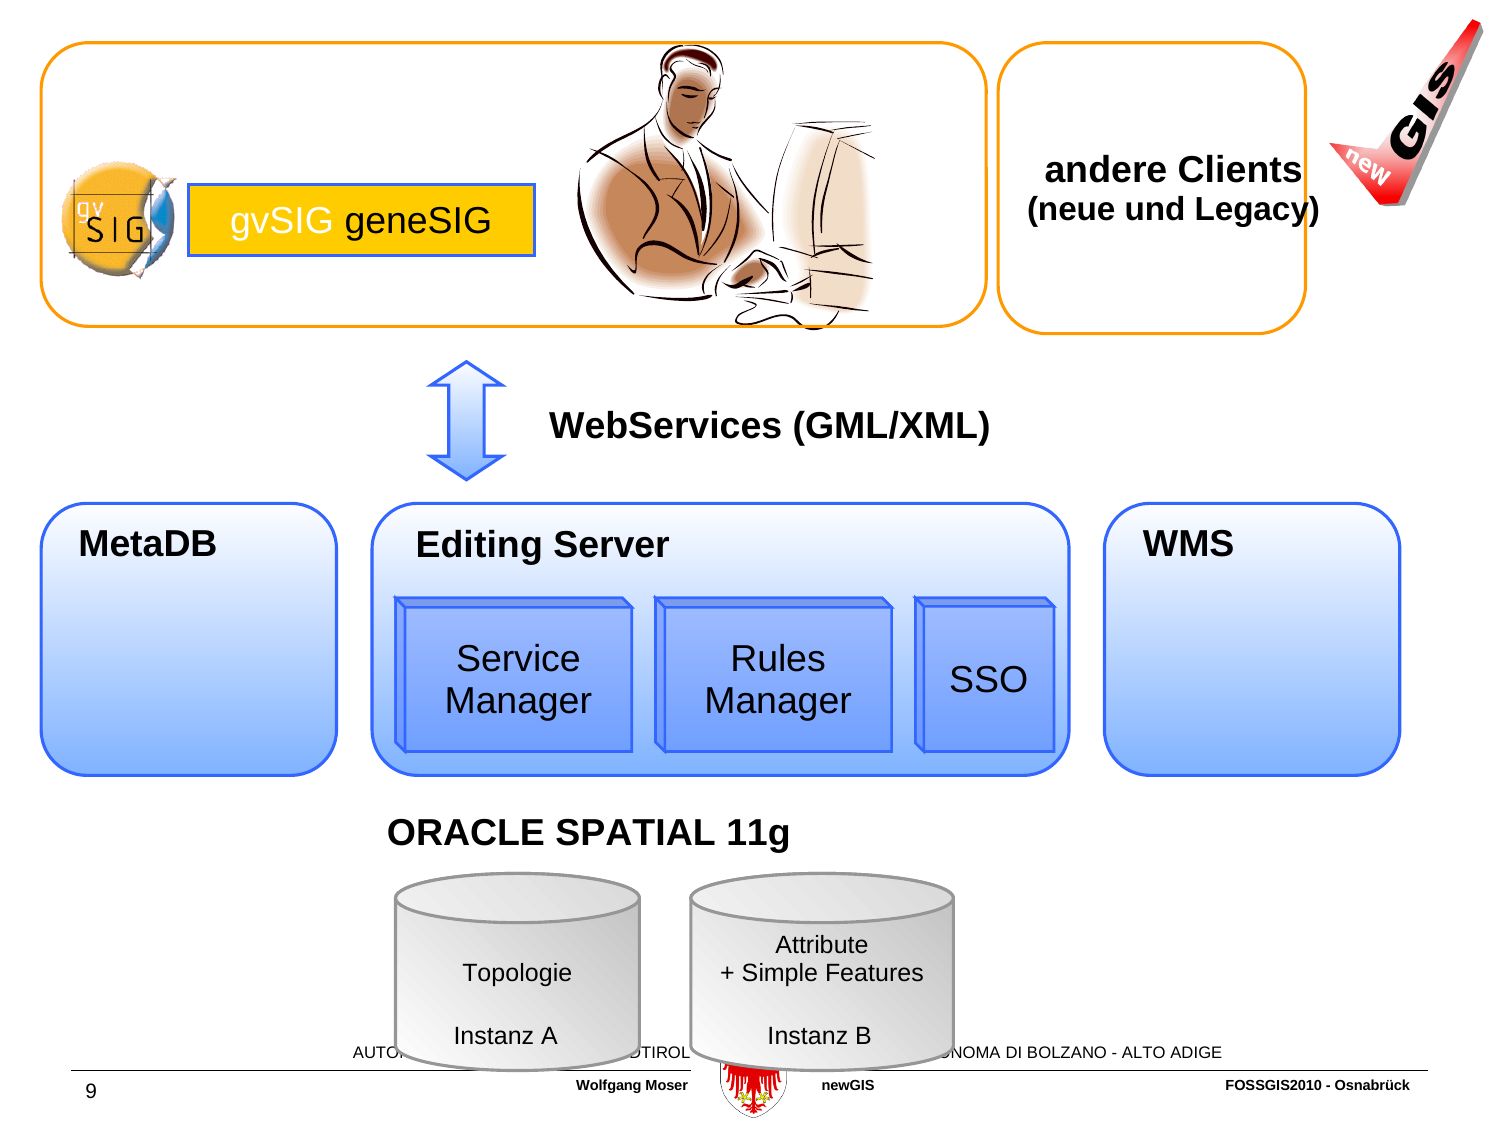

andere Clients
(neue und Legacy)
gvSIG geneSIG
WebServices (GML/XML)
MetaDB
WMS
Editing Server
Service
Manager
Rules
Manager
SSO
ORACLE SPATIAL 11g
Topologie
Attribute
+ Simple Features
Instanz A
Instanz B